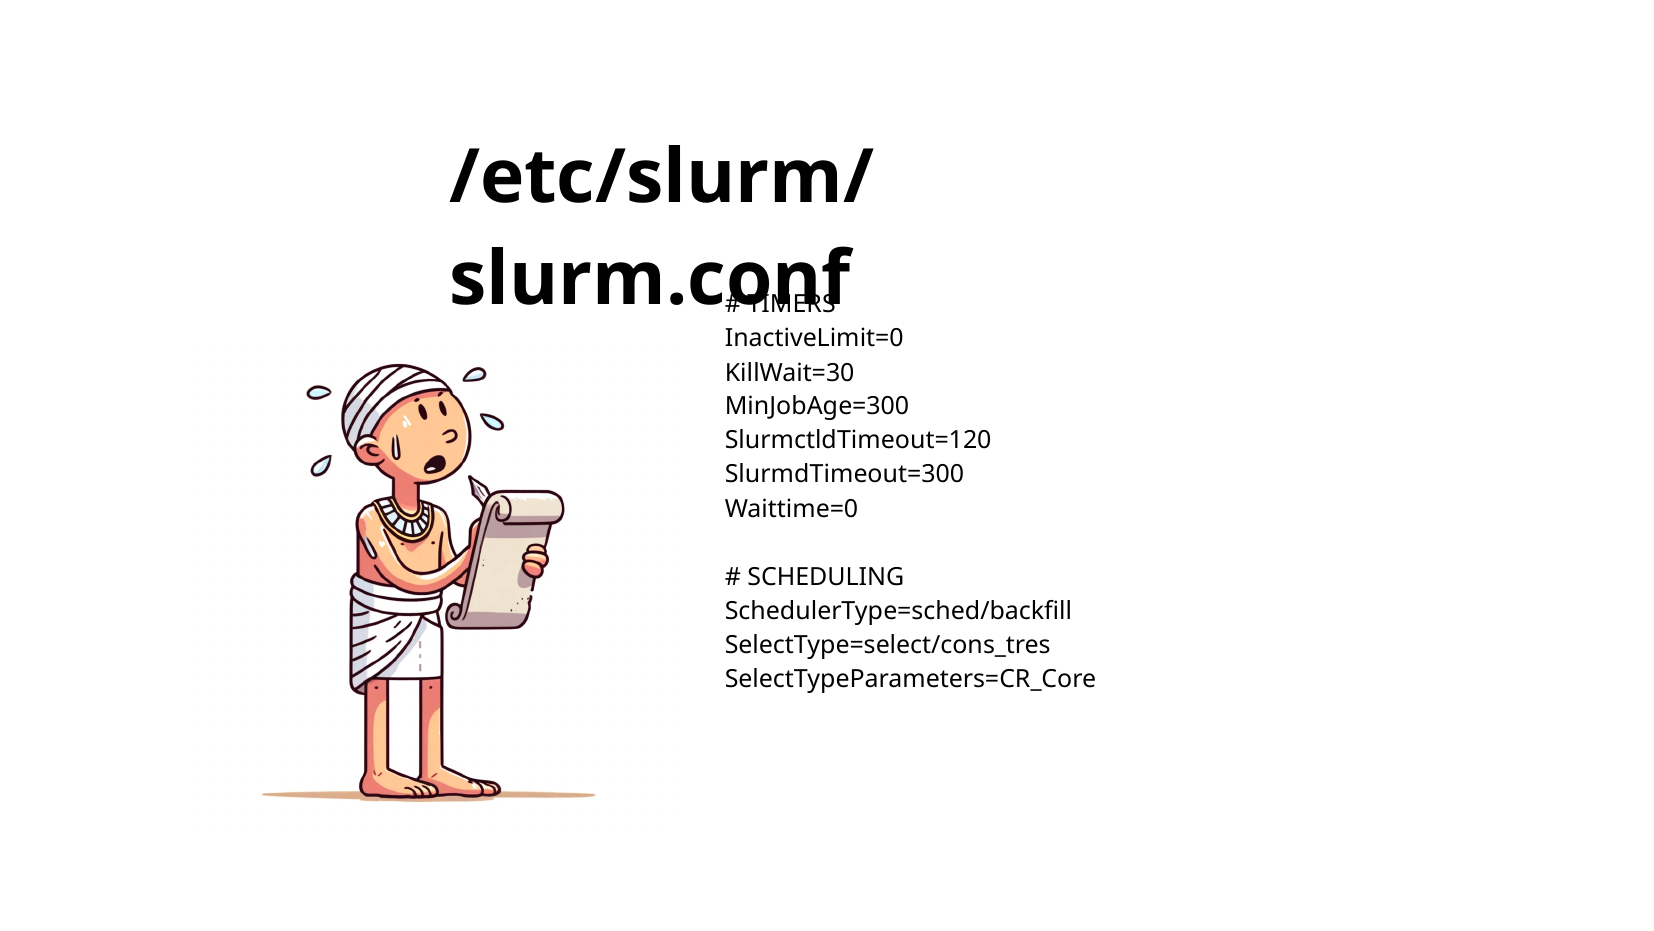

/etc/slurm/slurm.conf
# TIMERS
InactiveLimit=0
KillWait=30
MinJobAge=300
SlurmctldTimeout=120
SlurmdTimeout=300
Waittime=0
# SCHEDULING
SchedulerType=sched/backfill
SelectType=select/cons_tres
SelectTypeParameters=CR_Core